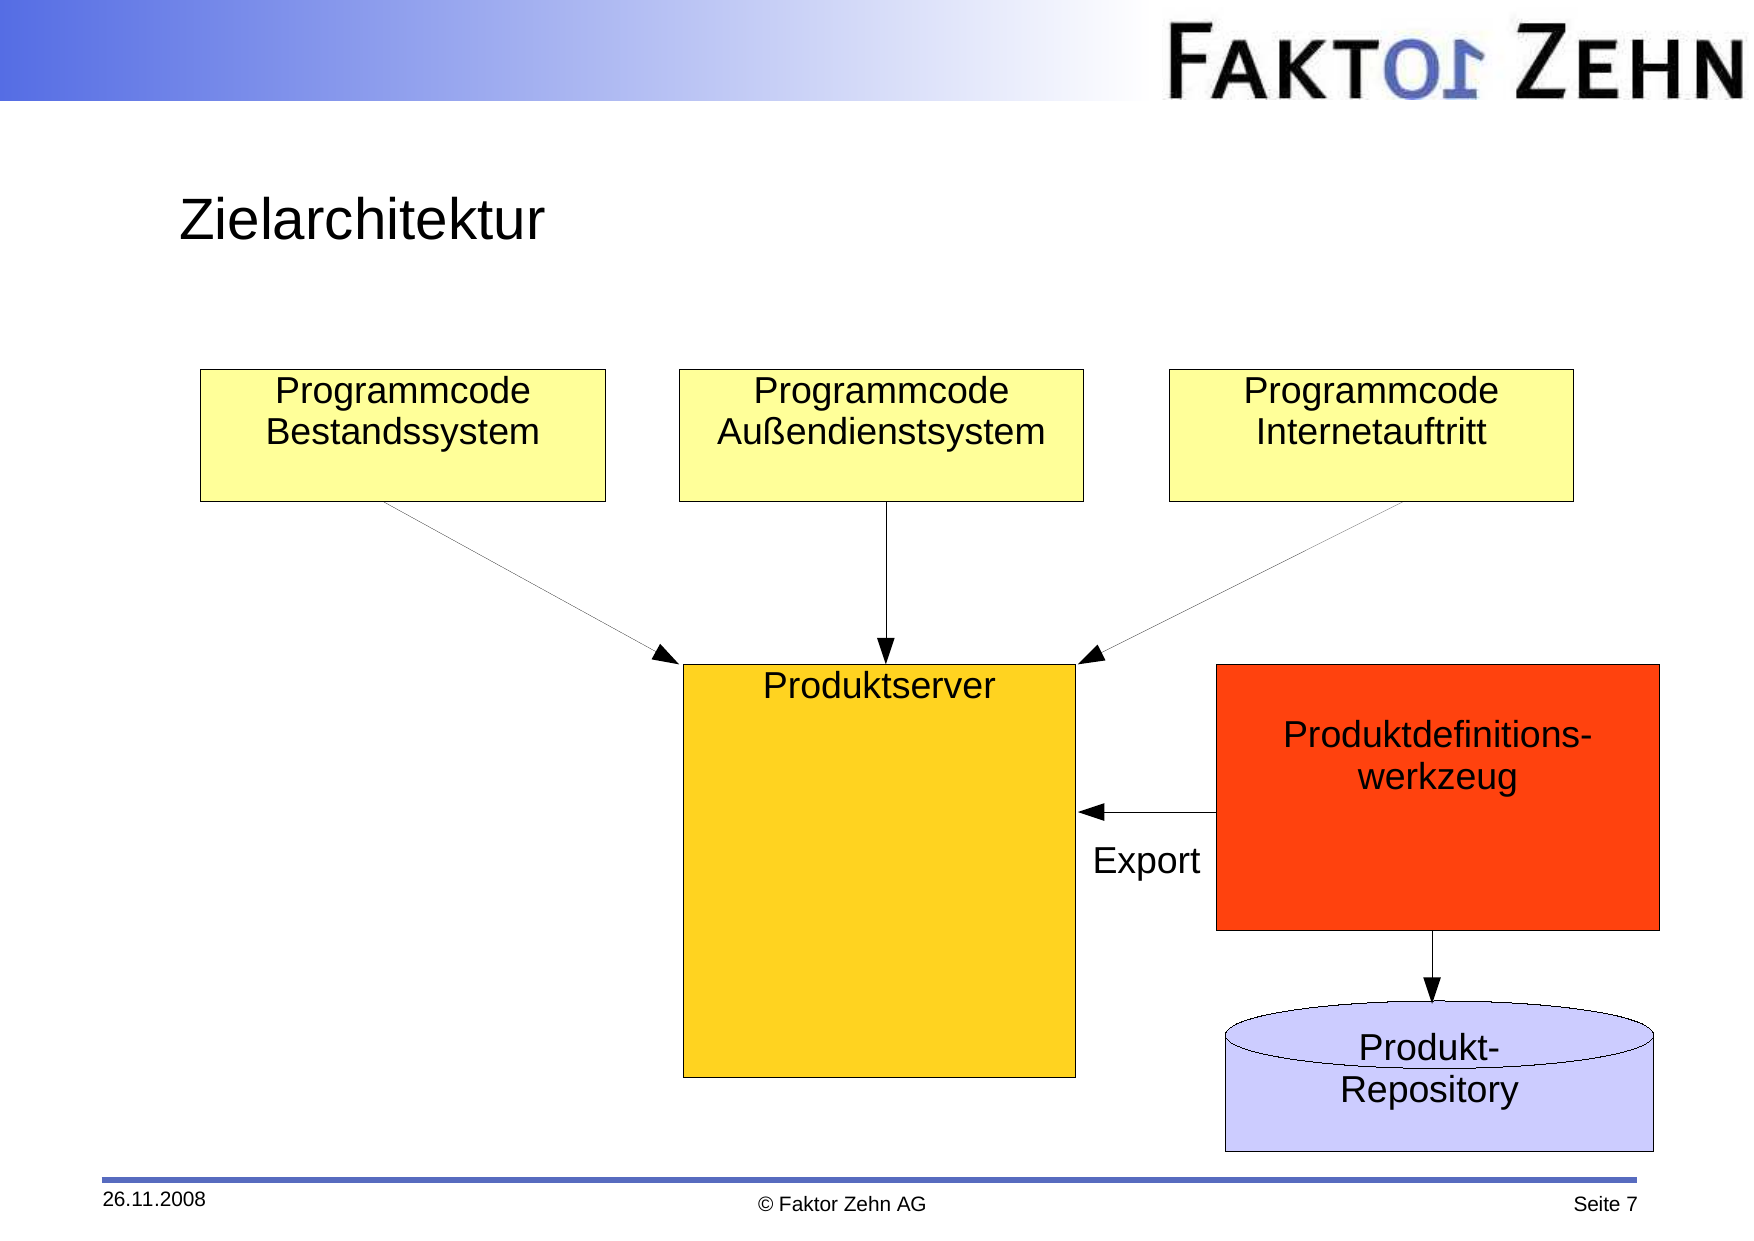

# Zielarchitektur
Programmcode
Bestandssystem
Programmcode
Außendienstsystem
Programmcode
Internetauftritt
Produktserver
Produktdefinitions-
werkzeug
Export
Produkt-
Repository